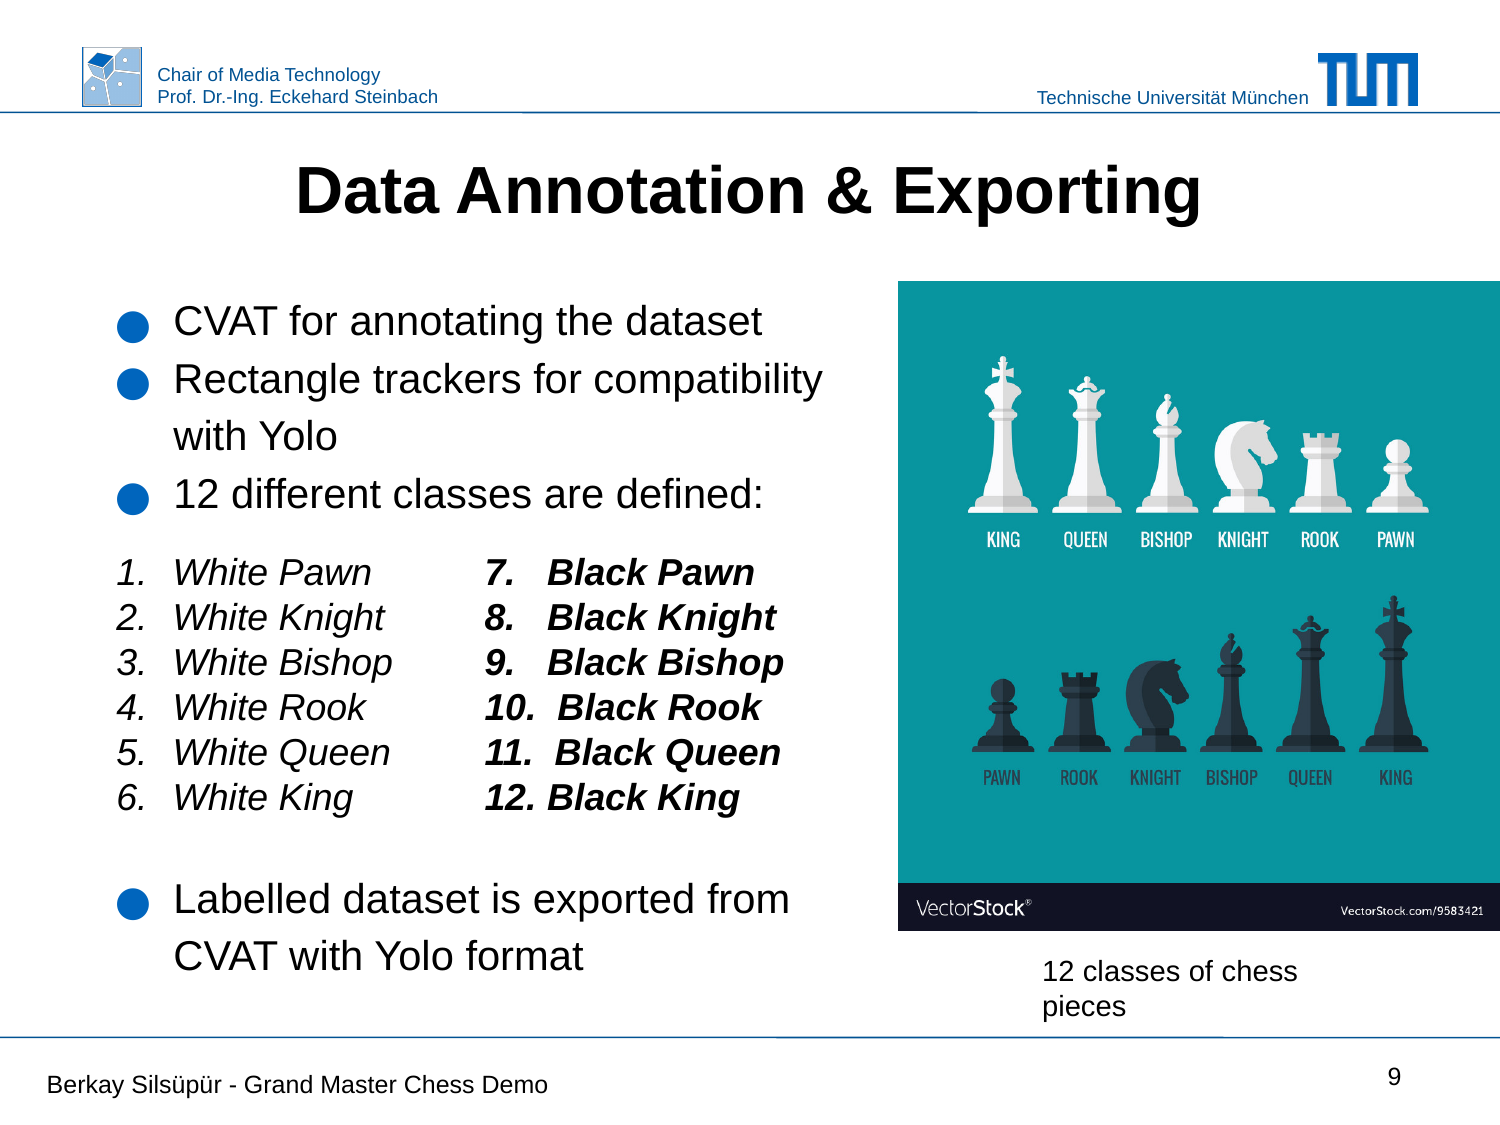

# Data Annotation & Exporting
CVAT for annotating the dataset
Rectangle trackers for compatibility with Yolo
12 different classes are defined:
Labelled dataset is exported from CVAT with Yolo format
White Pawn
White Knight
White Bishop
White Rook
White Queen
White King
7. Black Pawn
8. Black Knight
9. Black Bishop
10. Black Rook
11. Black Queen
12. Black King
12 classes of chess pieces
Berkay Silsüpür - Grand Master Chess Demo